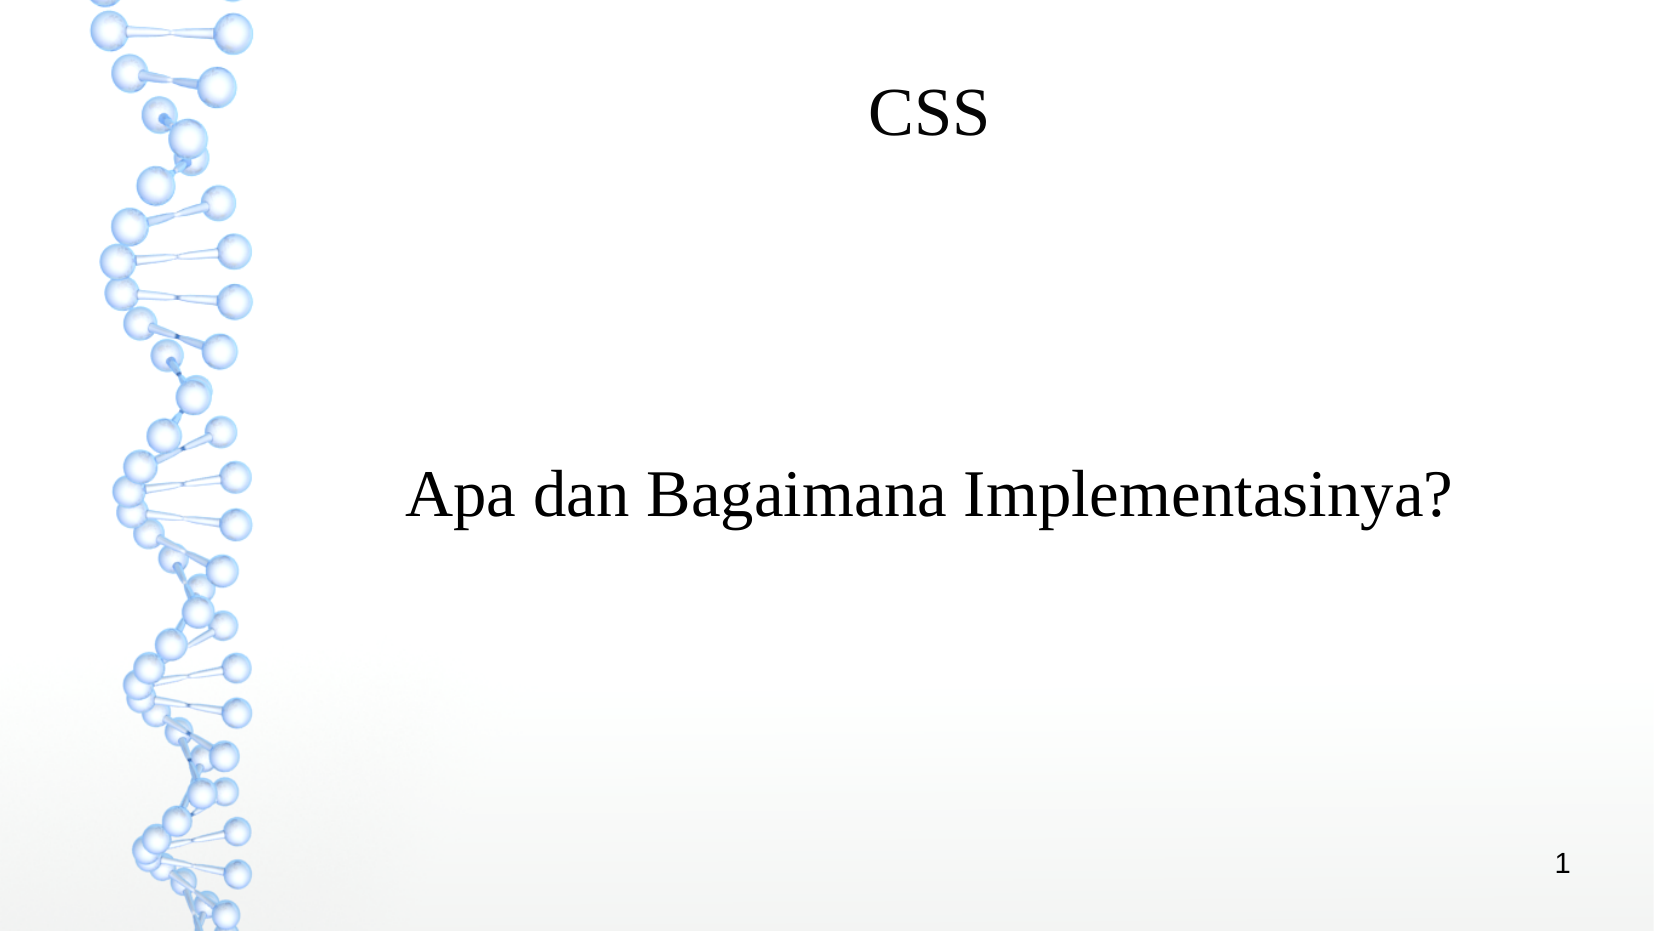

# CSS
Apa dan Bagaimana Implementasinya?
1